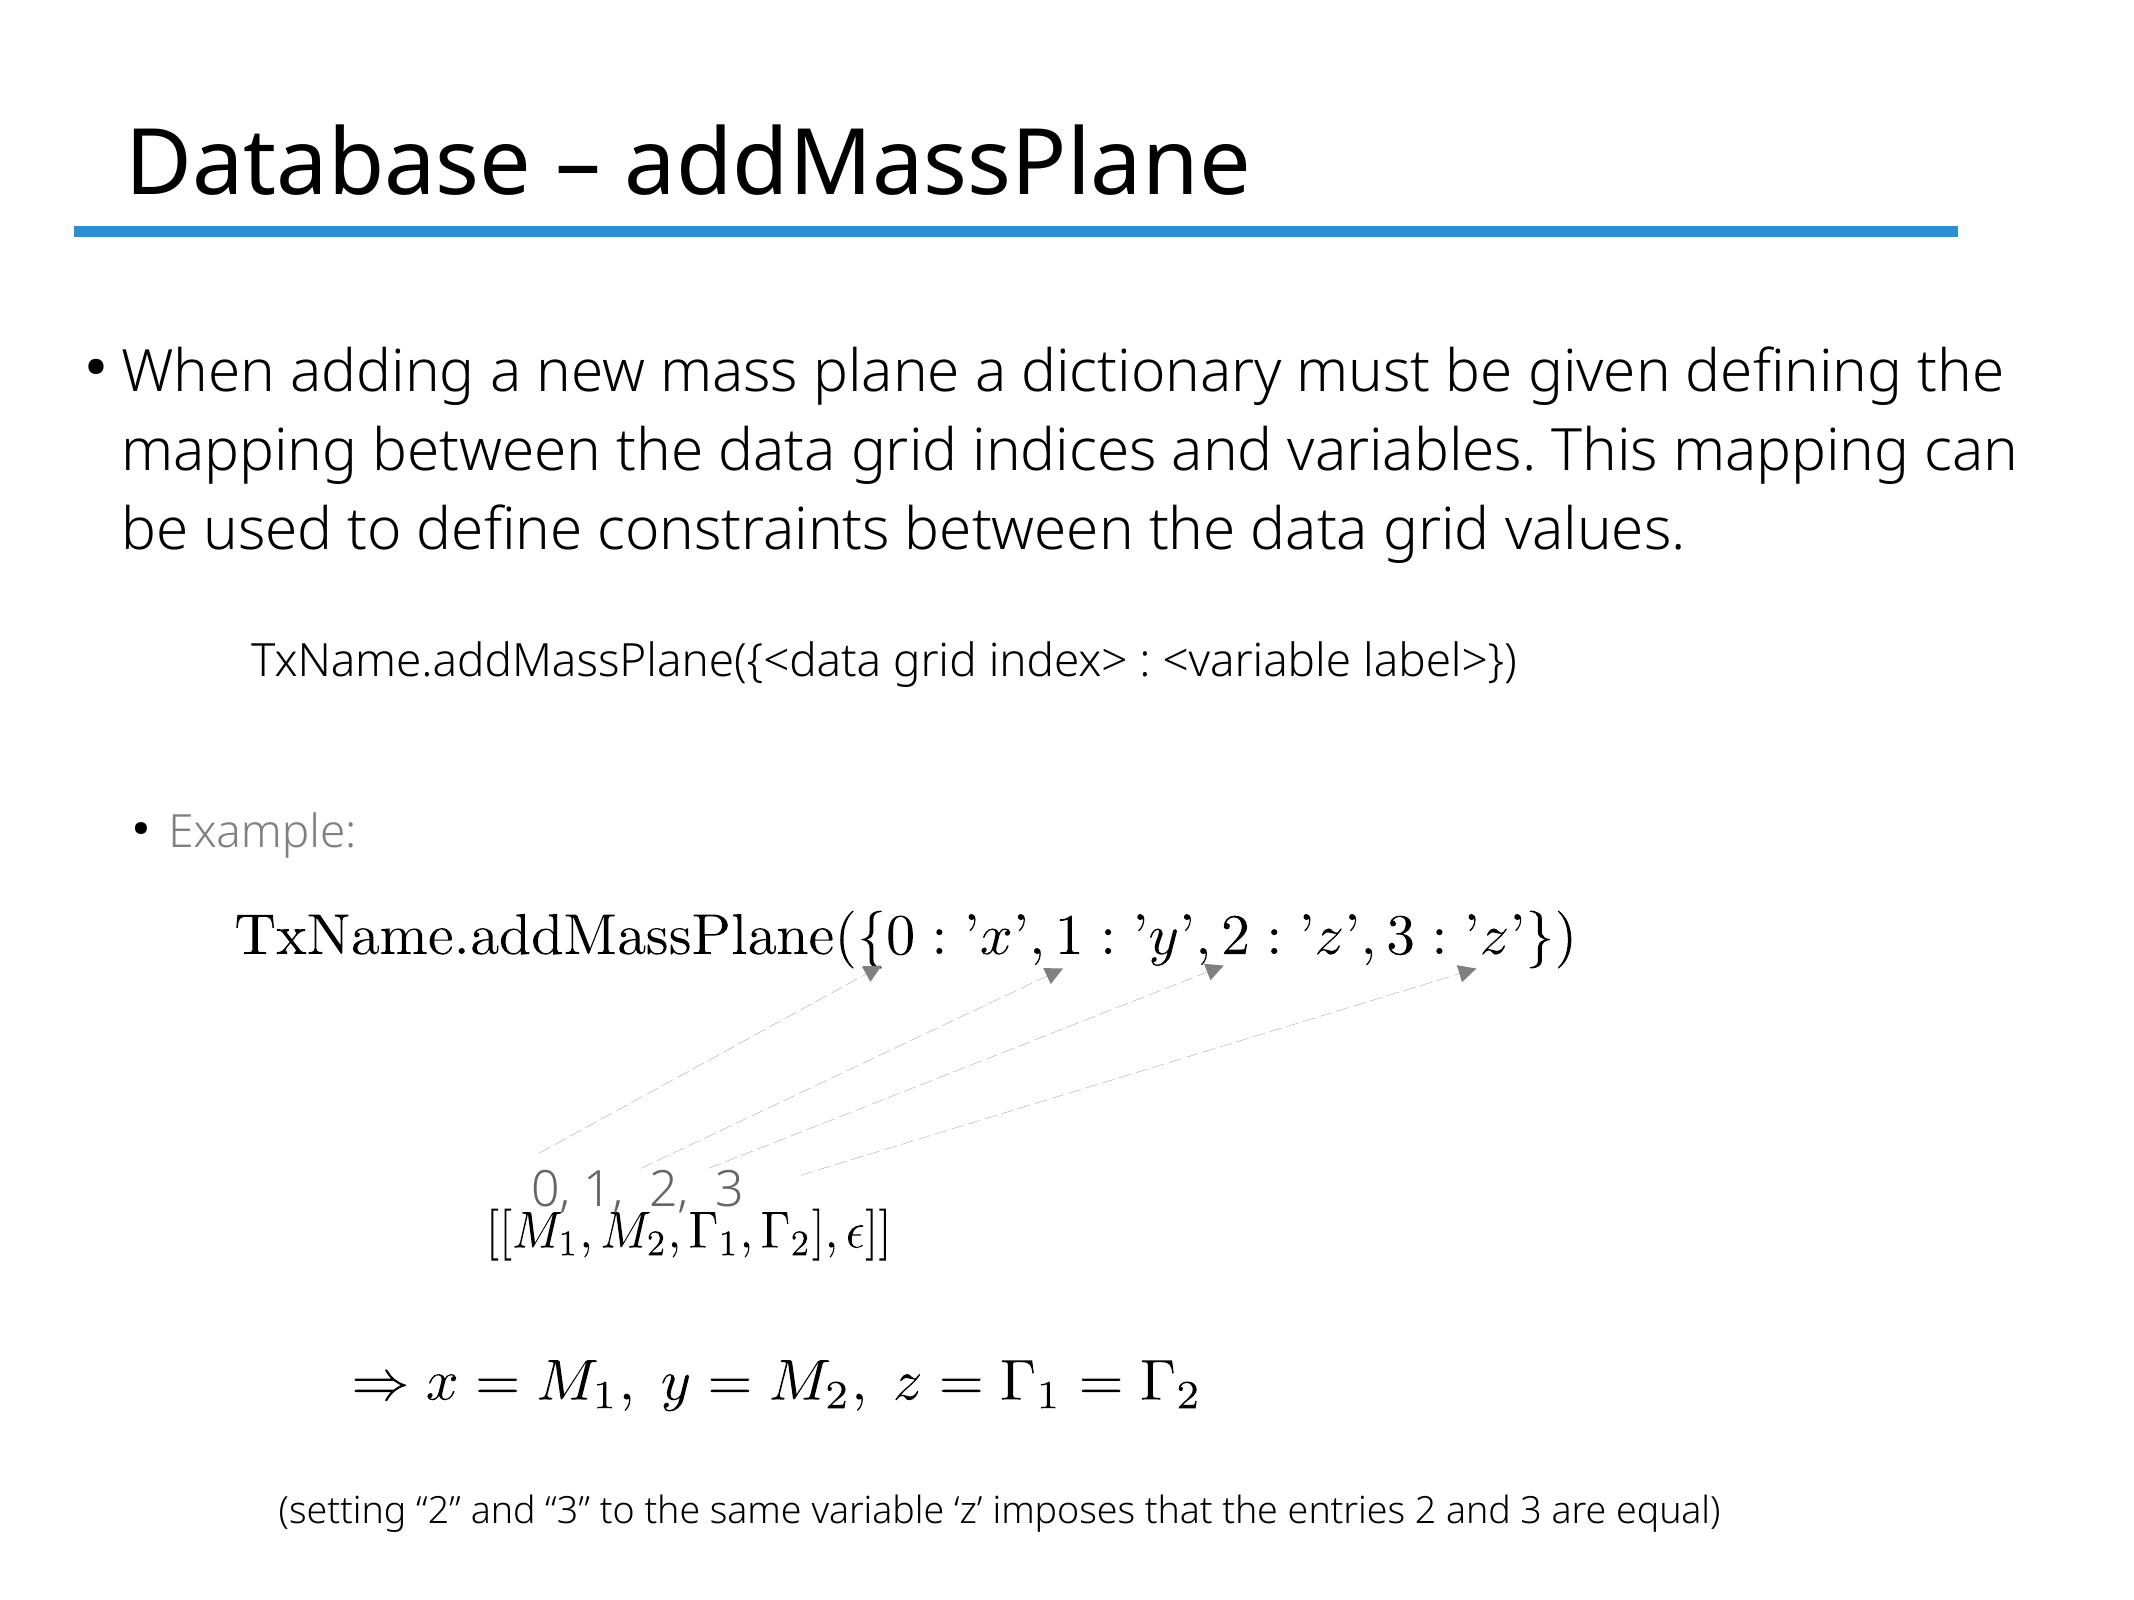

Database – addMassPlane
When adding a new mass plane a dictionary must be given defining the mapping between the data grid indices and variables. This mapping can be used to define constraints between the data grid values.
TxName.addMassPlane({<data grid index> : <variable label>})
Example:
0, 1, 2, 3
(setting “2” and “3” to the same variable ‘z’ imposes that the entries 2 and 3 are equal)